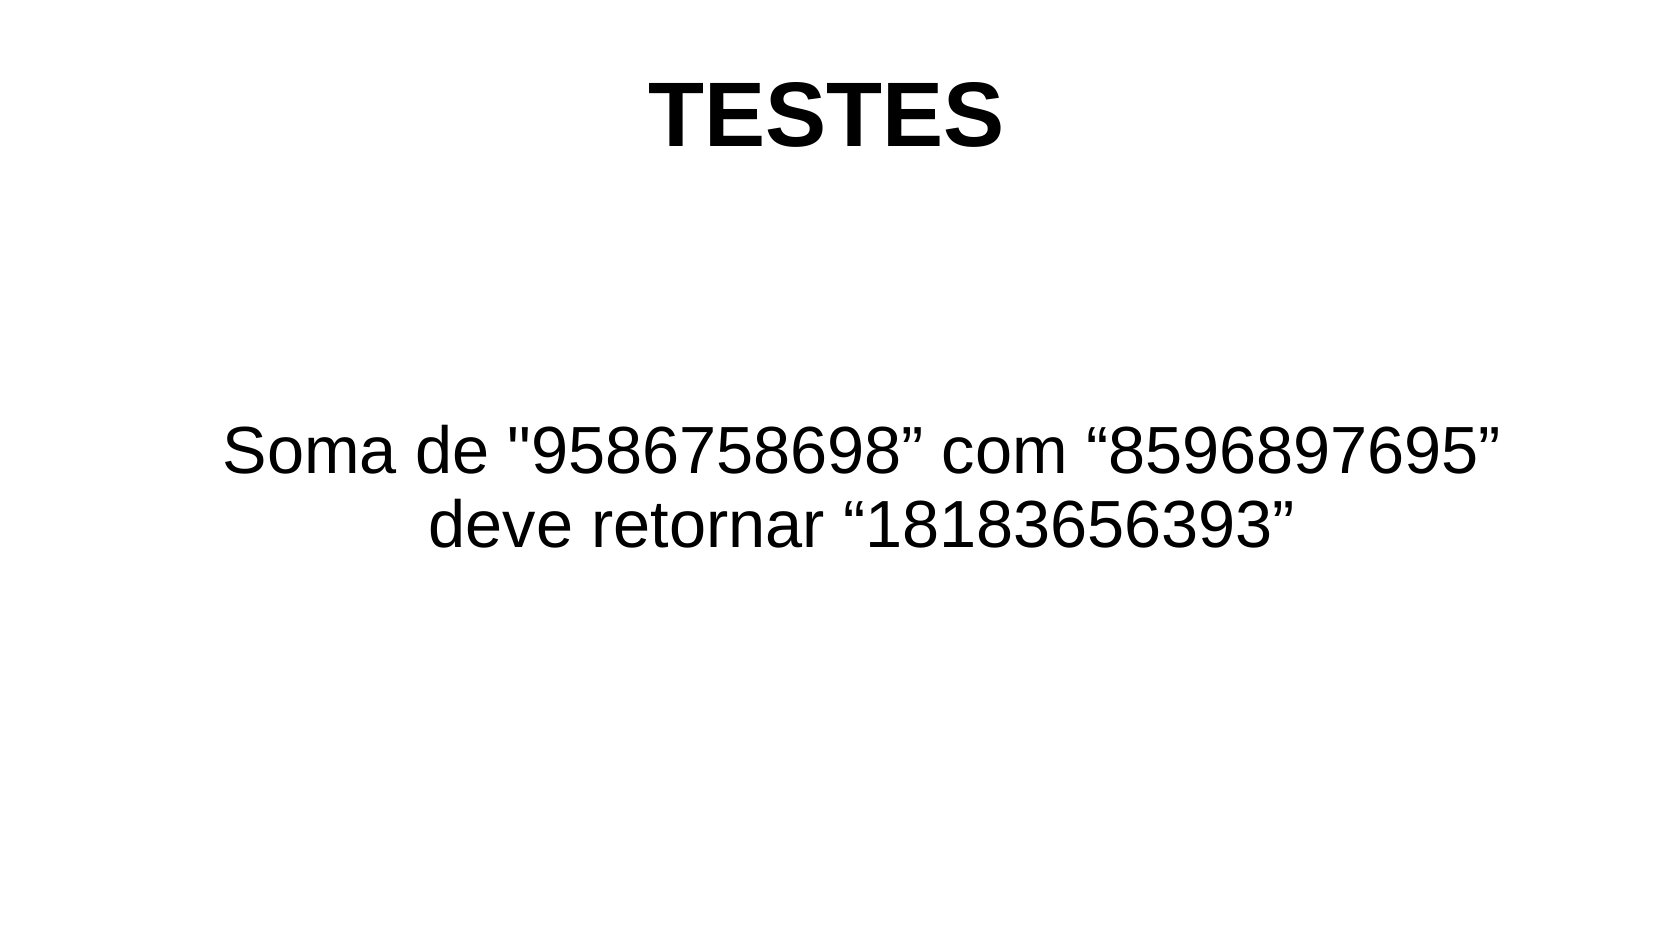

# TESTES
Soma de "9586758698” com “8596897695” deve retornar “18183656393”